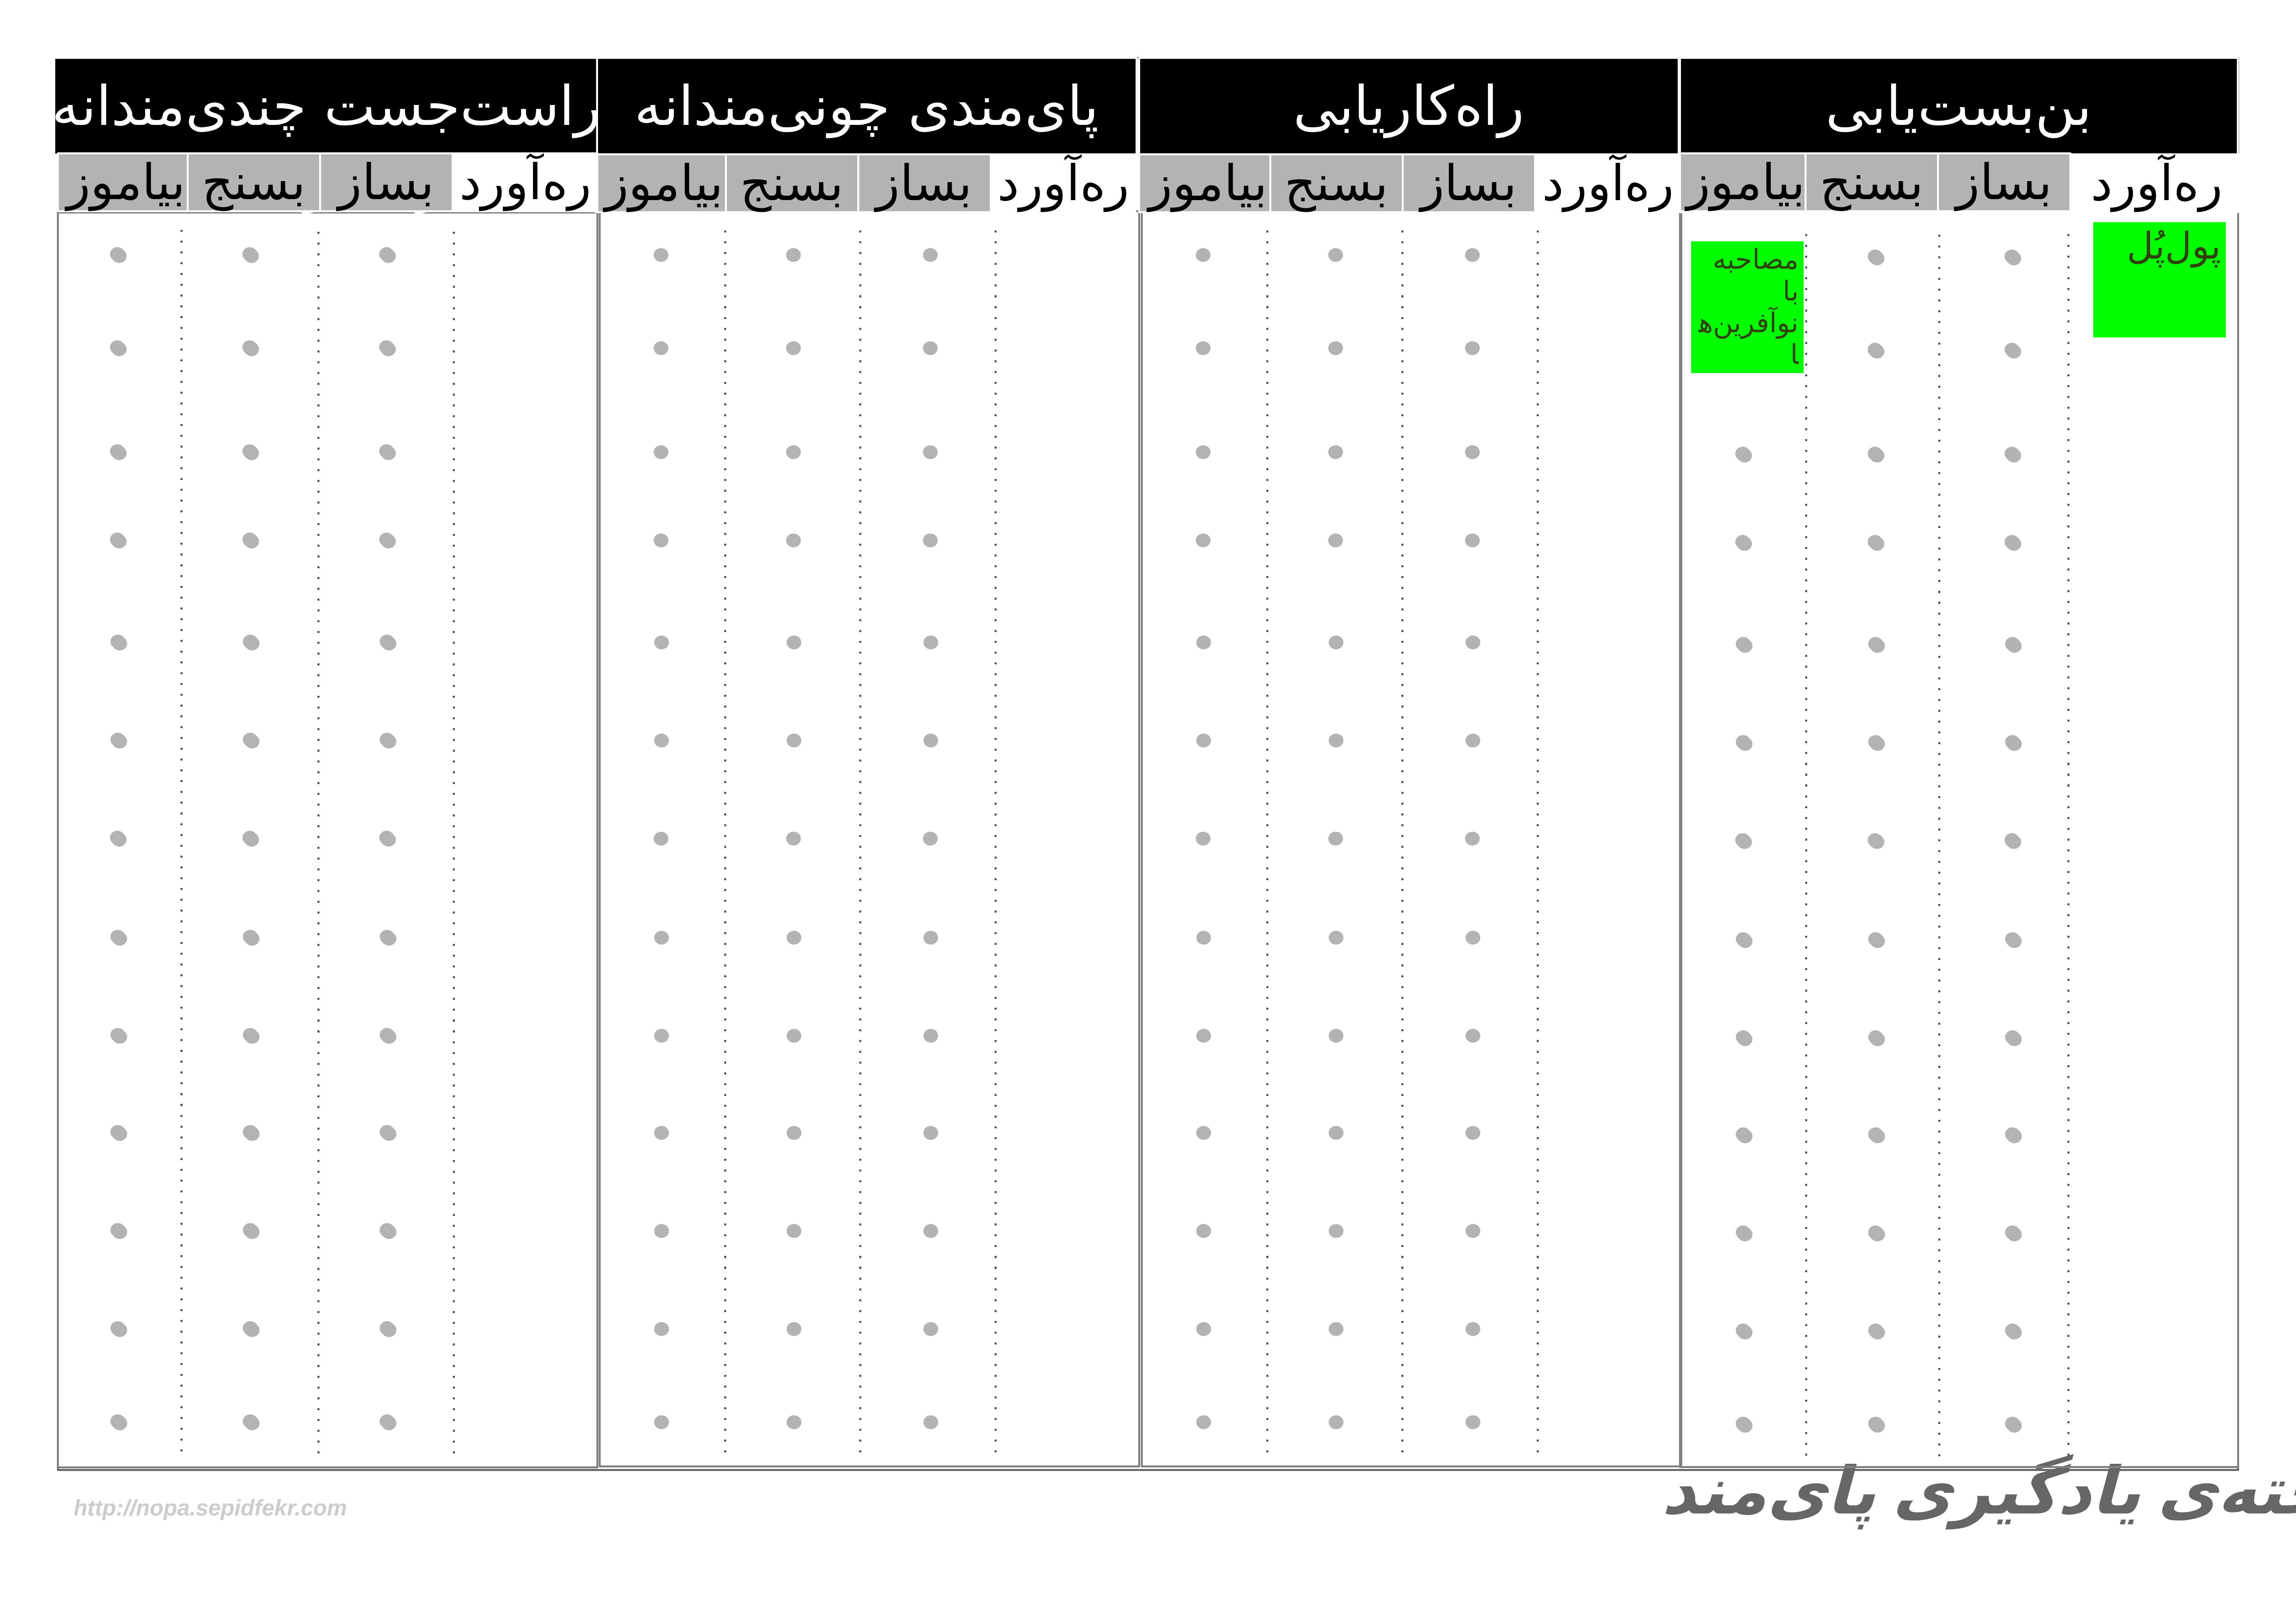

پای‌مندی چونی‌مندانه
بن‌بست‌یابی
راست‌جست چندی‌مندانه
راه‌کاریابی
راه‌کاریابی
بیاموز
بسنج
بساز
ره‌آورد
بیاموز
بسنج
بساز
راه‌کاریابی
بیاموز
بسنج
بساز
ره‌آورد
بیاموز
راه‌کاریابی
بسنج
بساز
ره‌آورد
ره‌آورد
پول‌پُل
مصاحبه با نوآفرین‌ها
تخته‌ی یادگیری پای‌مند
http://nopa.sepidfekr.com